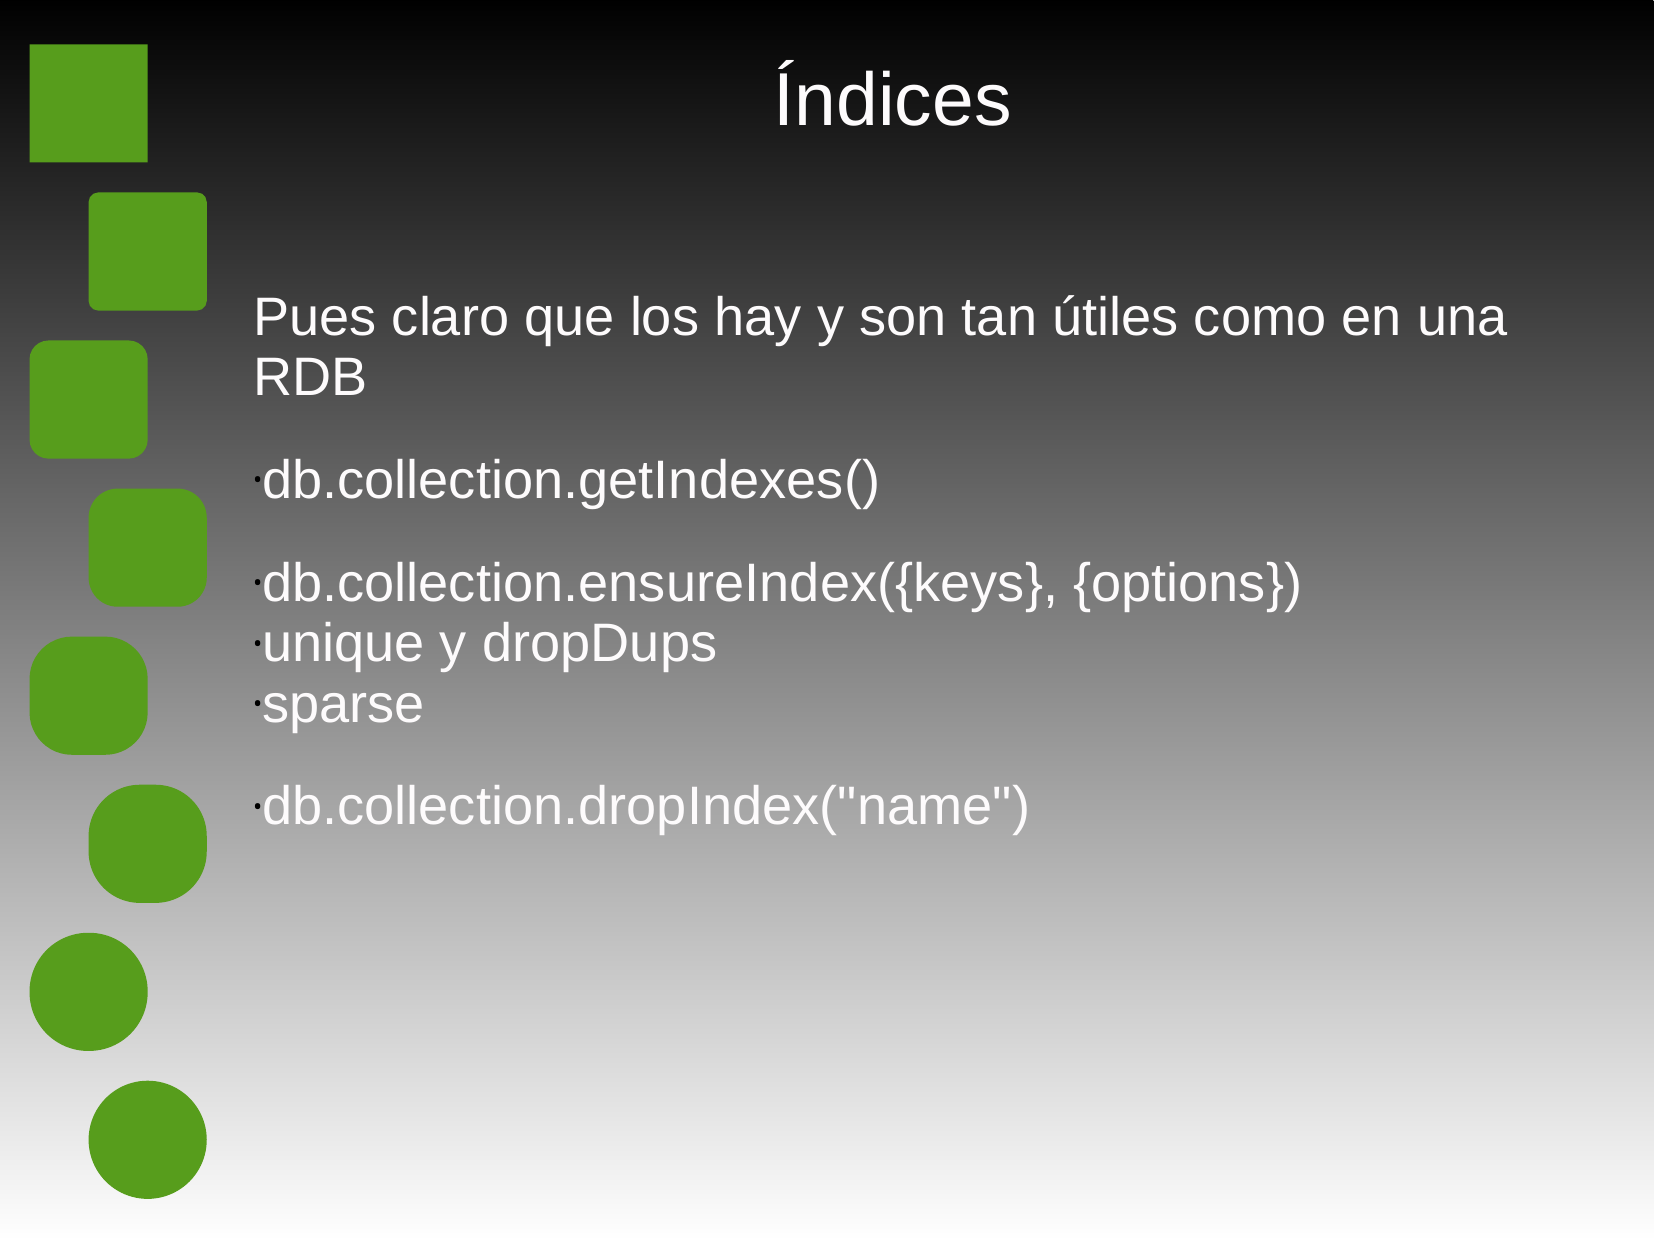

Índices
Pues claro que los hay y son tan útiles como en una RDB
db.collection.getIndexes()
db.collection.ensureIndex({keys}, {options})
unique y dropDups
sparse
db.collection.dropIndex("name")